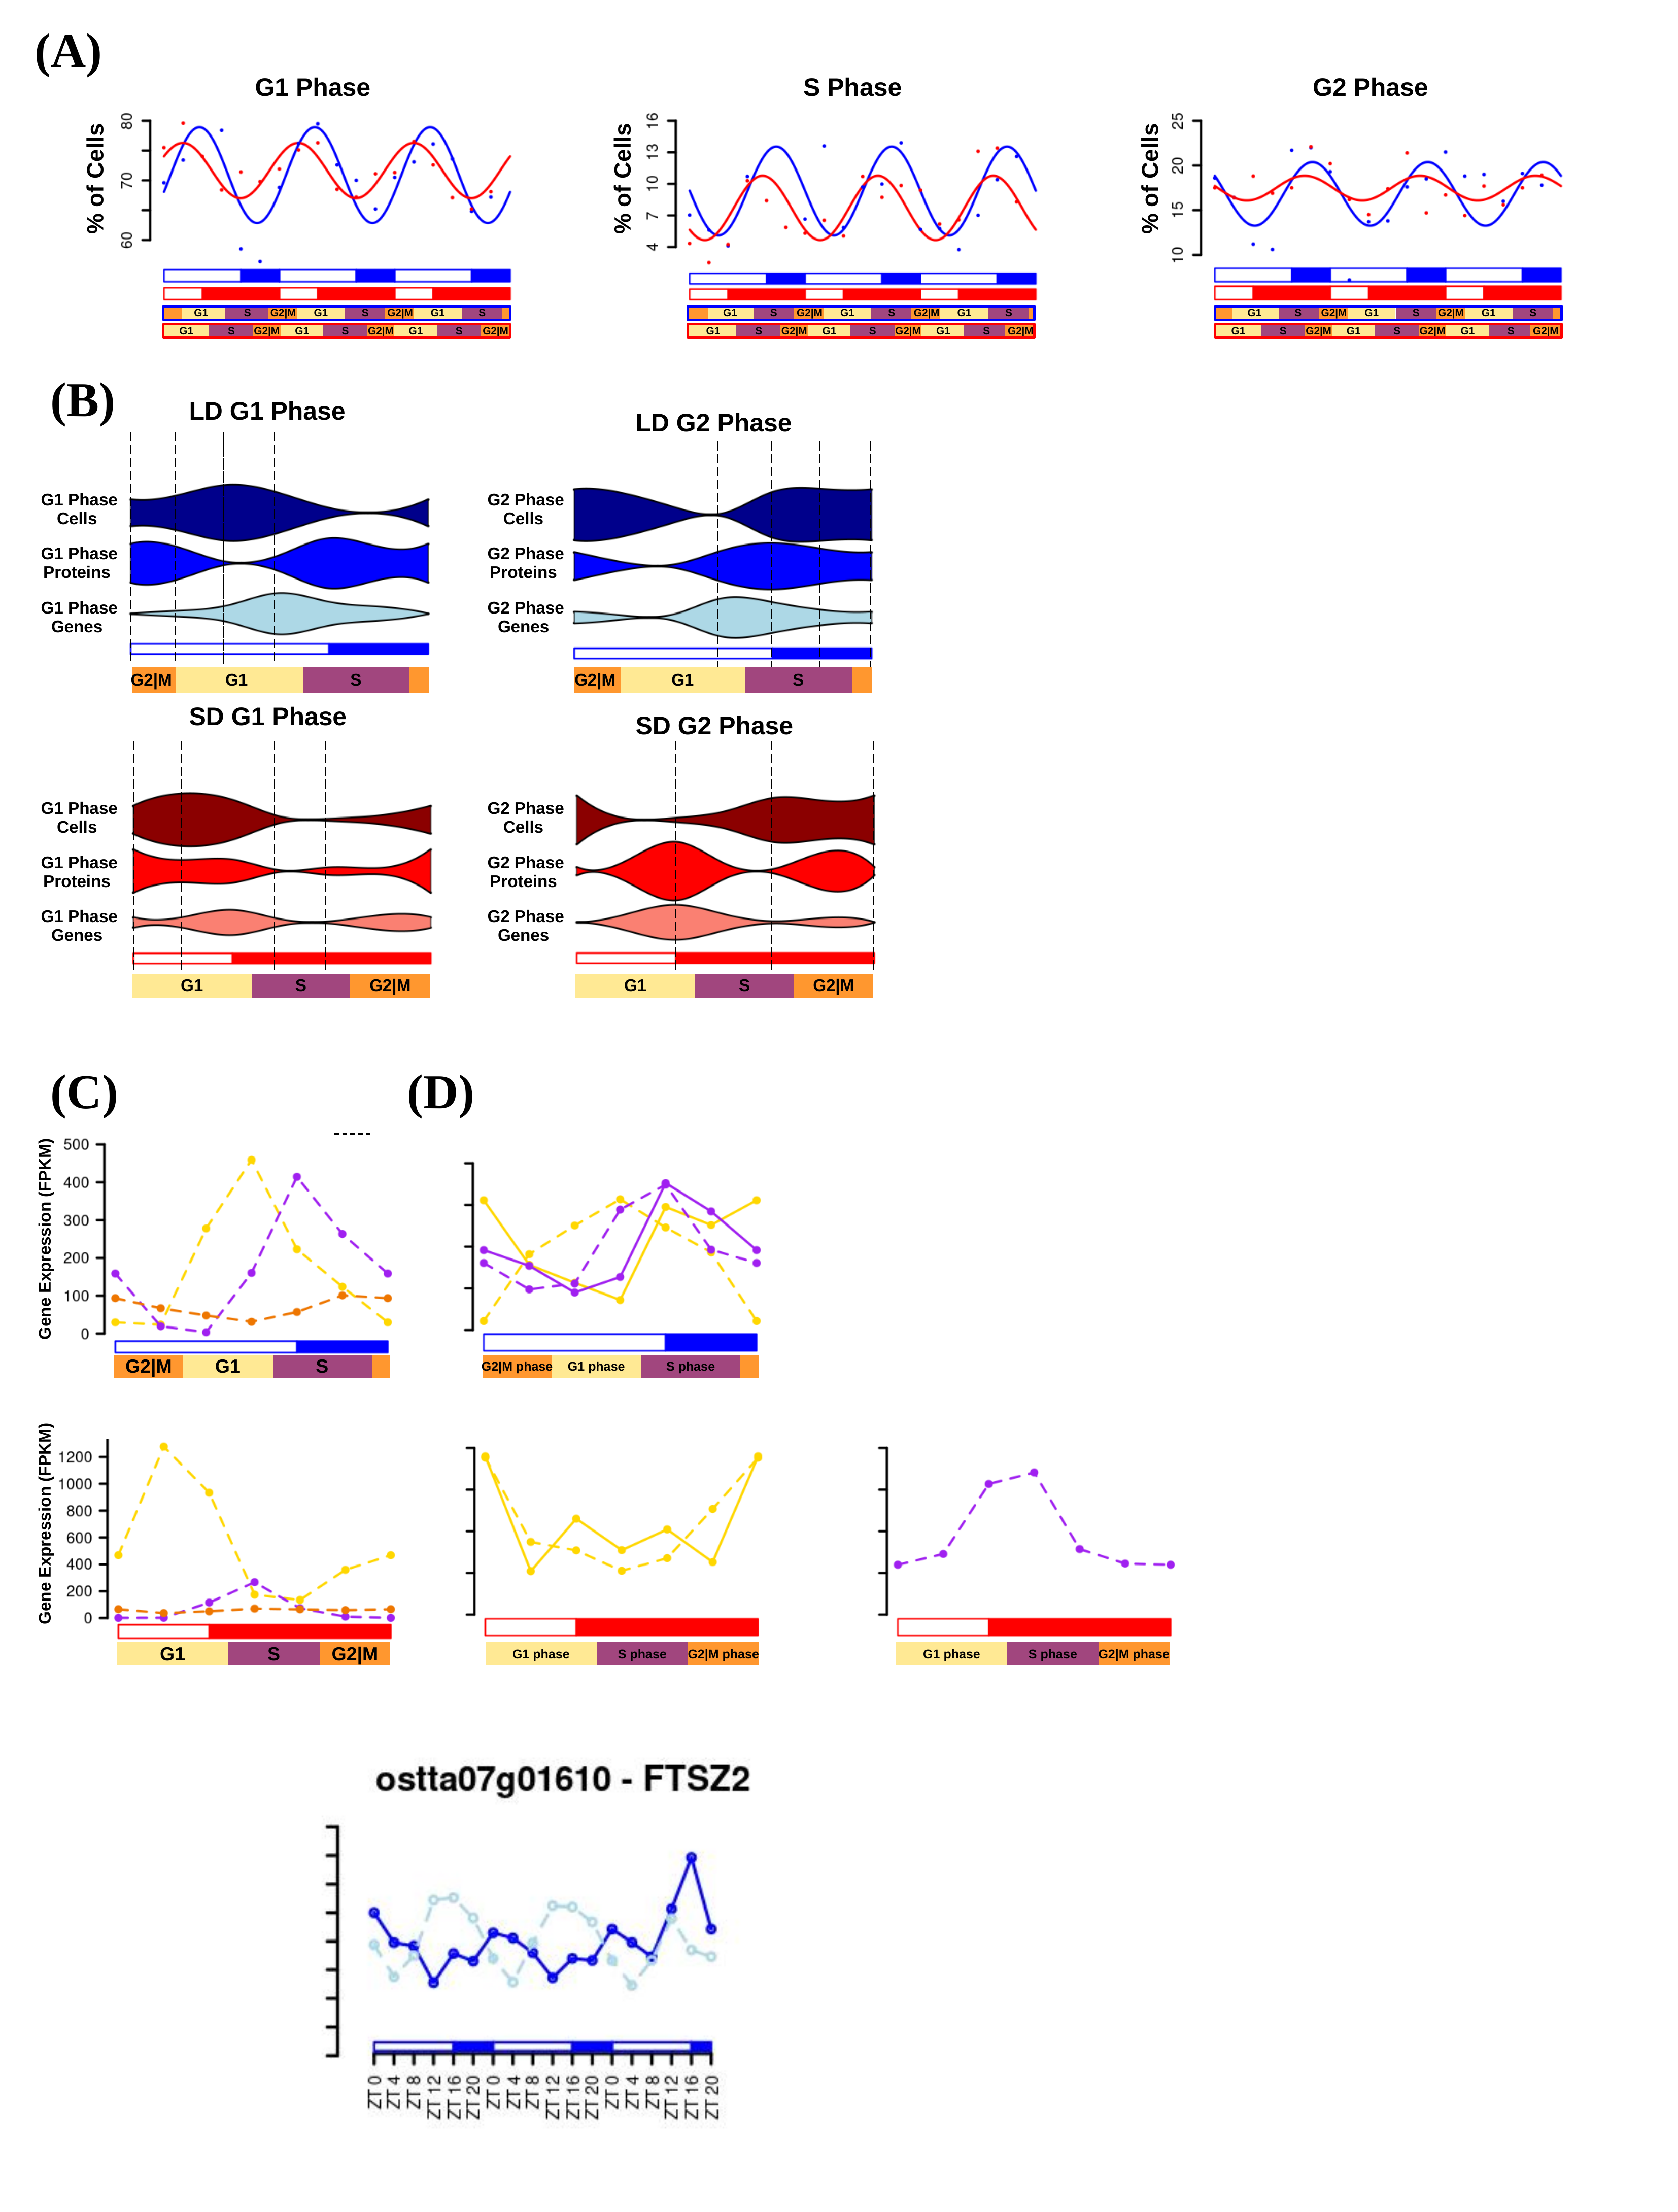

(A)
G1 Phase
S Phase
G2 Phase
% of Cells
% of Cells
% of Cells
G1
S
G2|M
G1
S
G2|M
G1
S
G1
S
G2|M
G1
S
G2|M
G1
S
G1
S
G2|M
G1
S
G2|M
G1
S
G1
S
G2|M
G1
S
G2|M
G1
S
G2|M
G1
S
G2|M
G1
S
G2|M
G1
S
G2|M
G1
S
G2|M
G1
S
G2|M
G1
S
G2|M
 (B)
LD G1 Phase
LD G2 Phase
G1 Phase
Cells
G2 Phase
Cells
G1 Phase
Proteins
G2 Phase
Proteins
G1 Phase
Genes
G2 Phase
Genes
G2|M
G1
S
G2|M
G1
S
SD G1 Phase
SD G2 Phase
G1 Phase
Cells
G2 Phase
Cells
G1 Phase
Proteins
G2 Phase
Proteins
G1 Phase
Genes
G2 Phase
Genes
G1
S
G2|M
G1
S
G2|M
 (C)
 (C)
(D)
Gene Expression (FPKM)
G2|M
G1
S
G2|M phase
G1 phase
S phase
Gene Expression (FPKM)
G1
S
G2|M
G1 phase
S phase
G2|M phase
G1 phase
S phase
G2|M phase